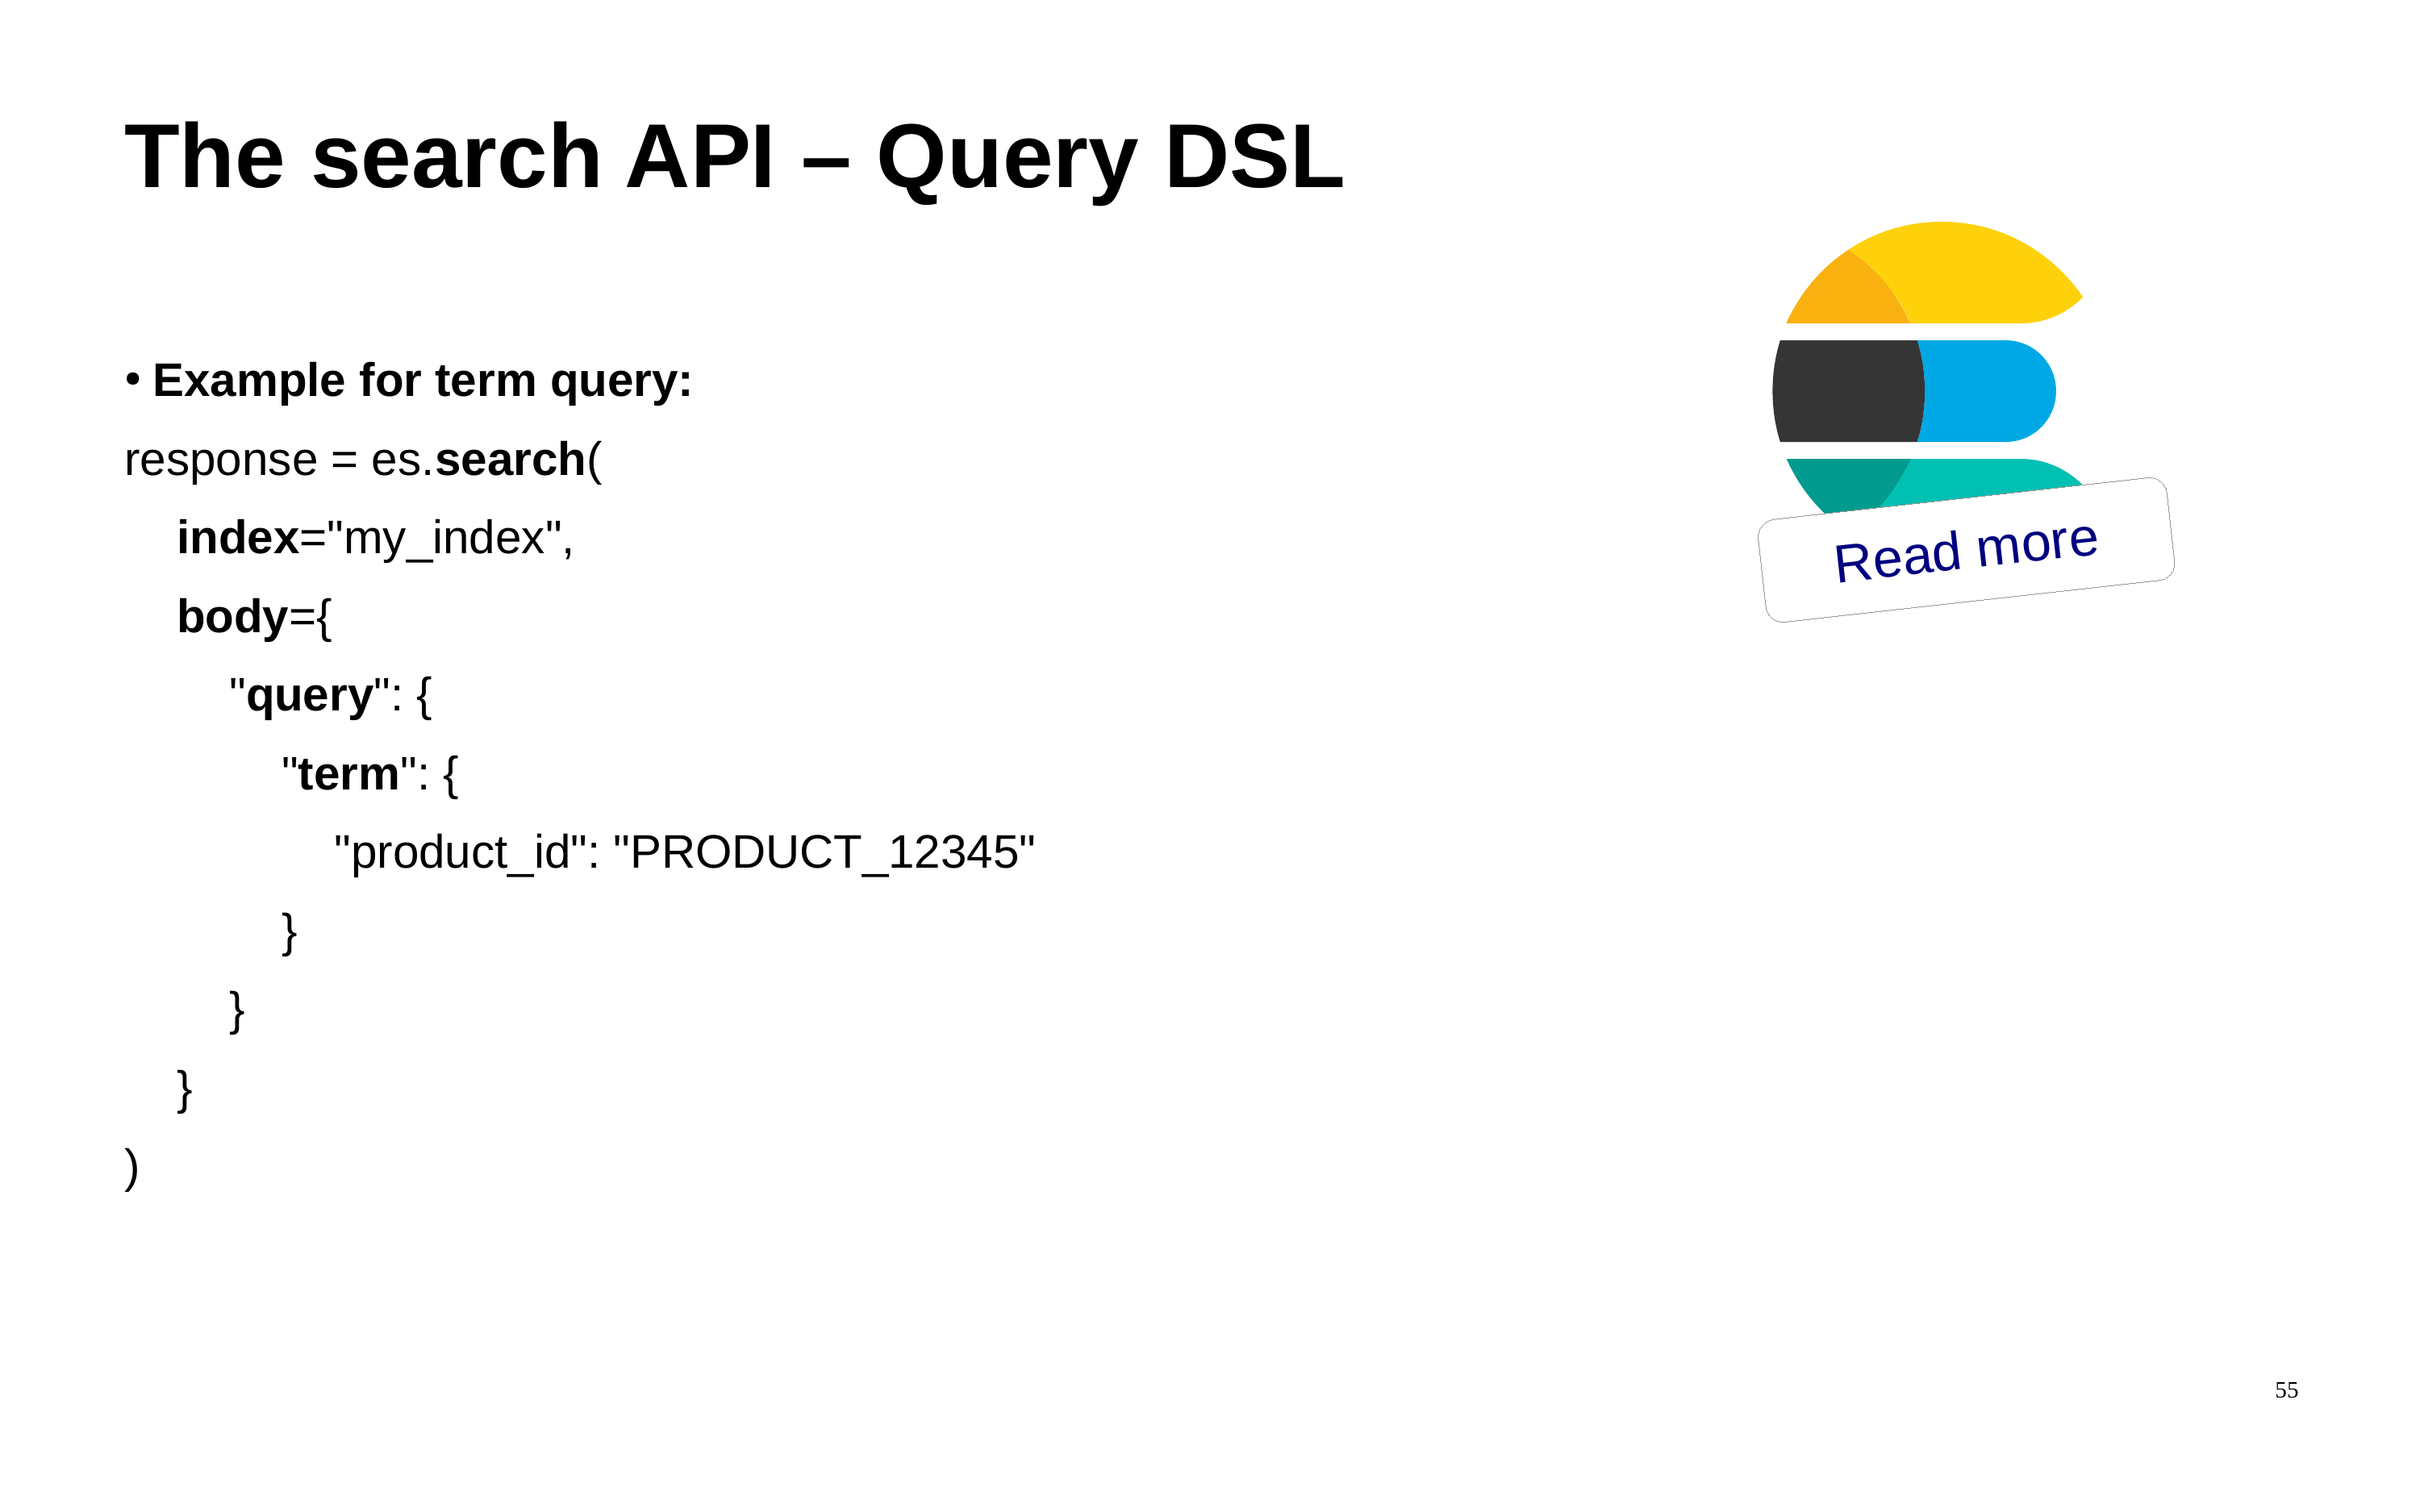

The search API – Query DSL
Example for term query:
response = es.search(
 index="my_index",
 body={
 "query": {
 "term": {
 "product_id": "PRODUCT_12345"
 }
 }
 }
)
Read more
55